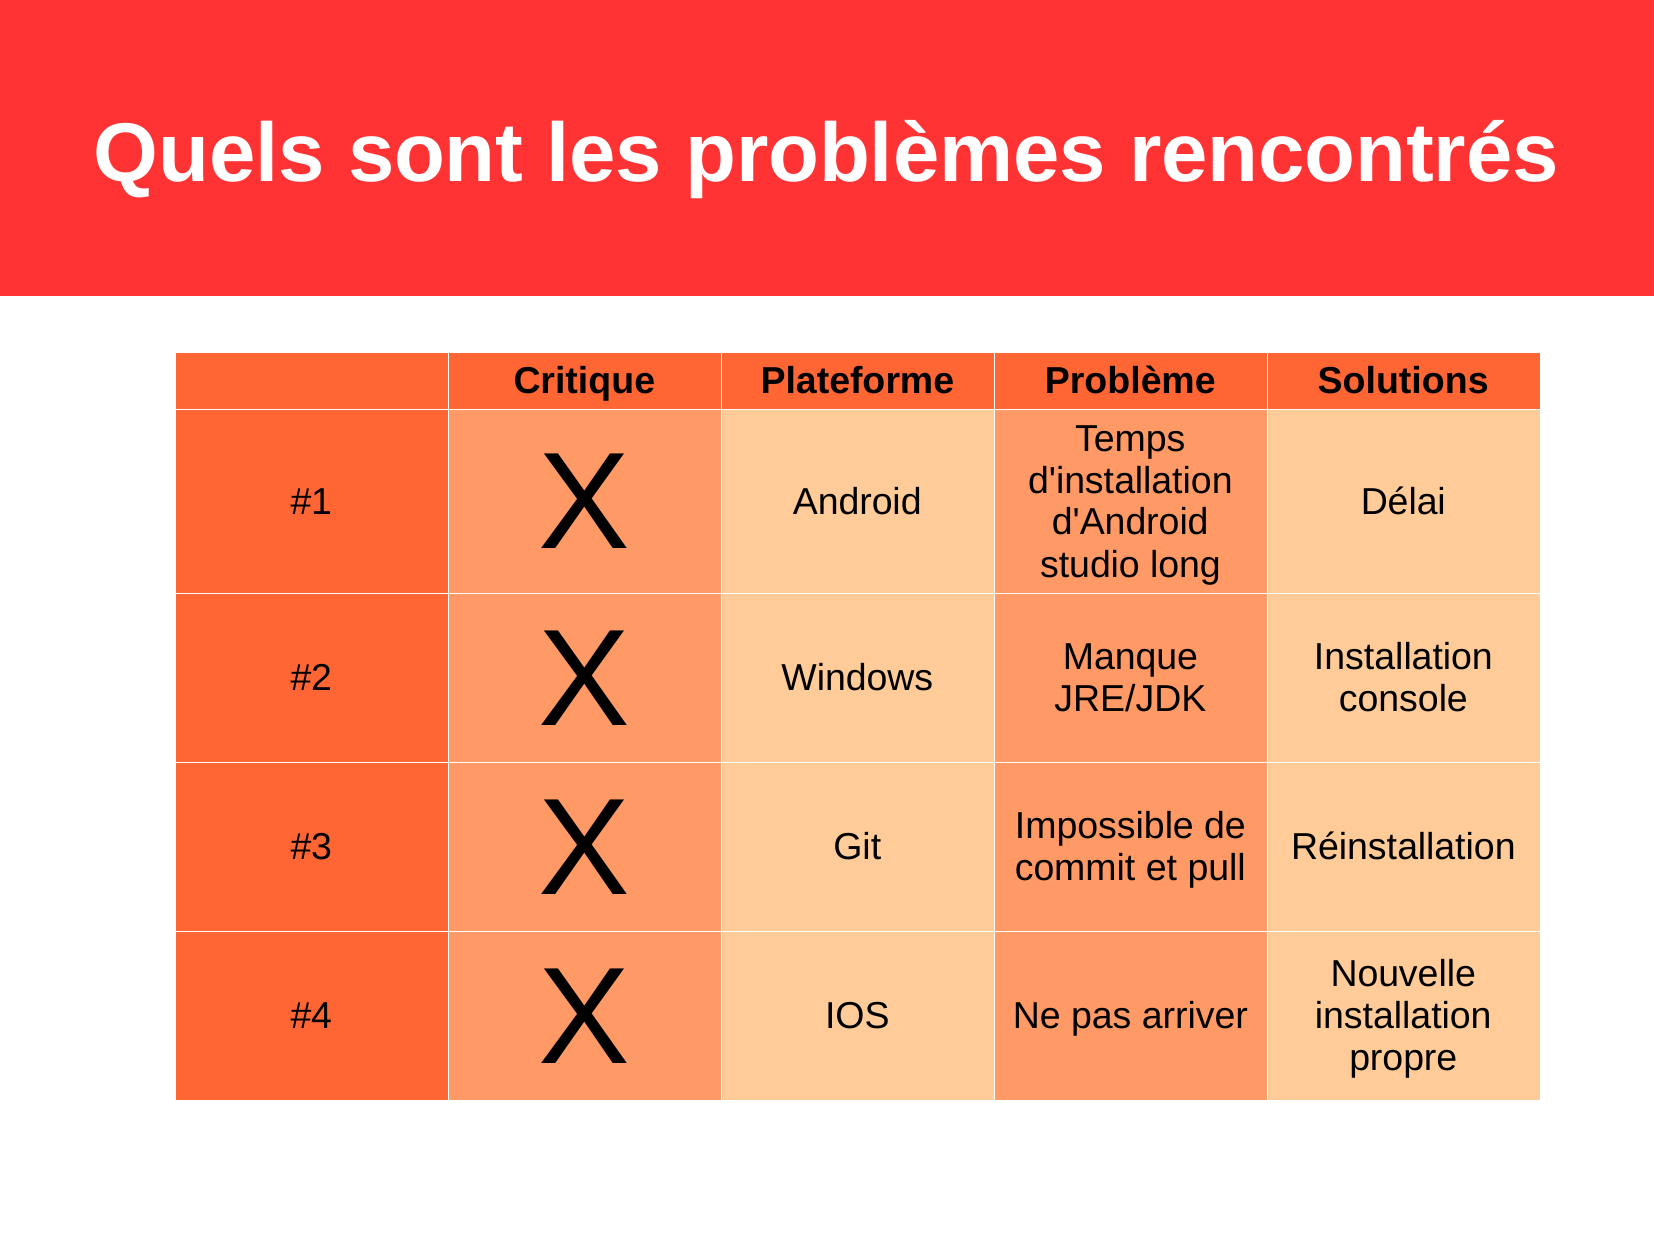

# Quels sont les problèmes rencontrés
| | Critique | Plateforme | Problème | Solutions |
| --- | --- | --- | --- | --- |
| #1 | X | Android | Temps d'installation d'Android studio long | Délai |
| #2 | X | Windows | Manque JRE/JDK | Installation console |
| #3 | X | Git | Impossible de commit et pull | Réinstallation |
| #4 | X | IOS | Ne pas arriver | Nouvelle installation propre |